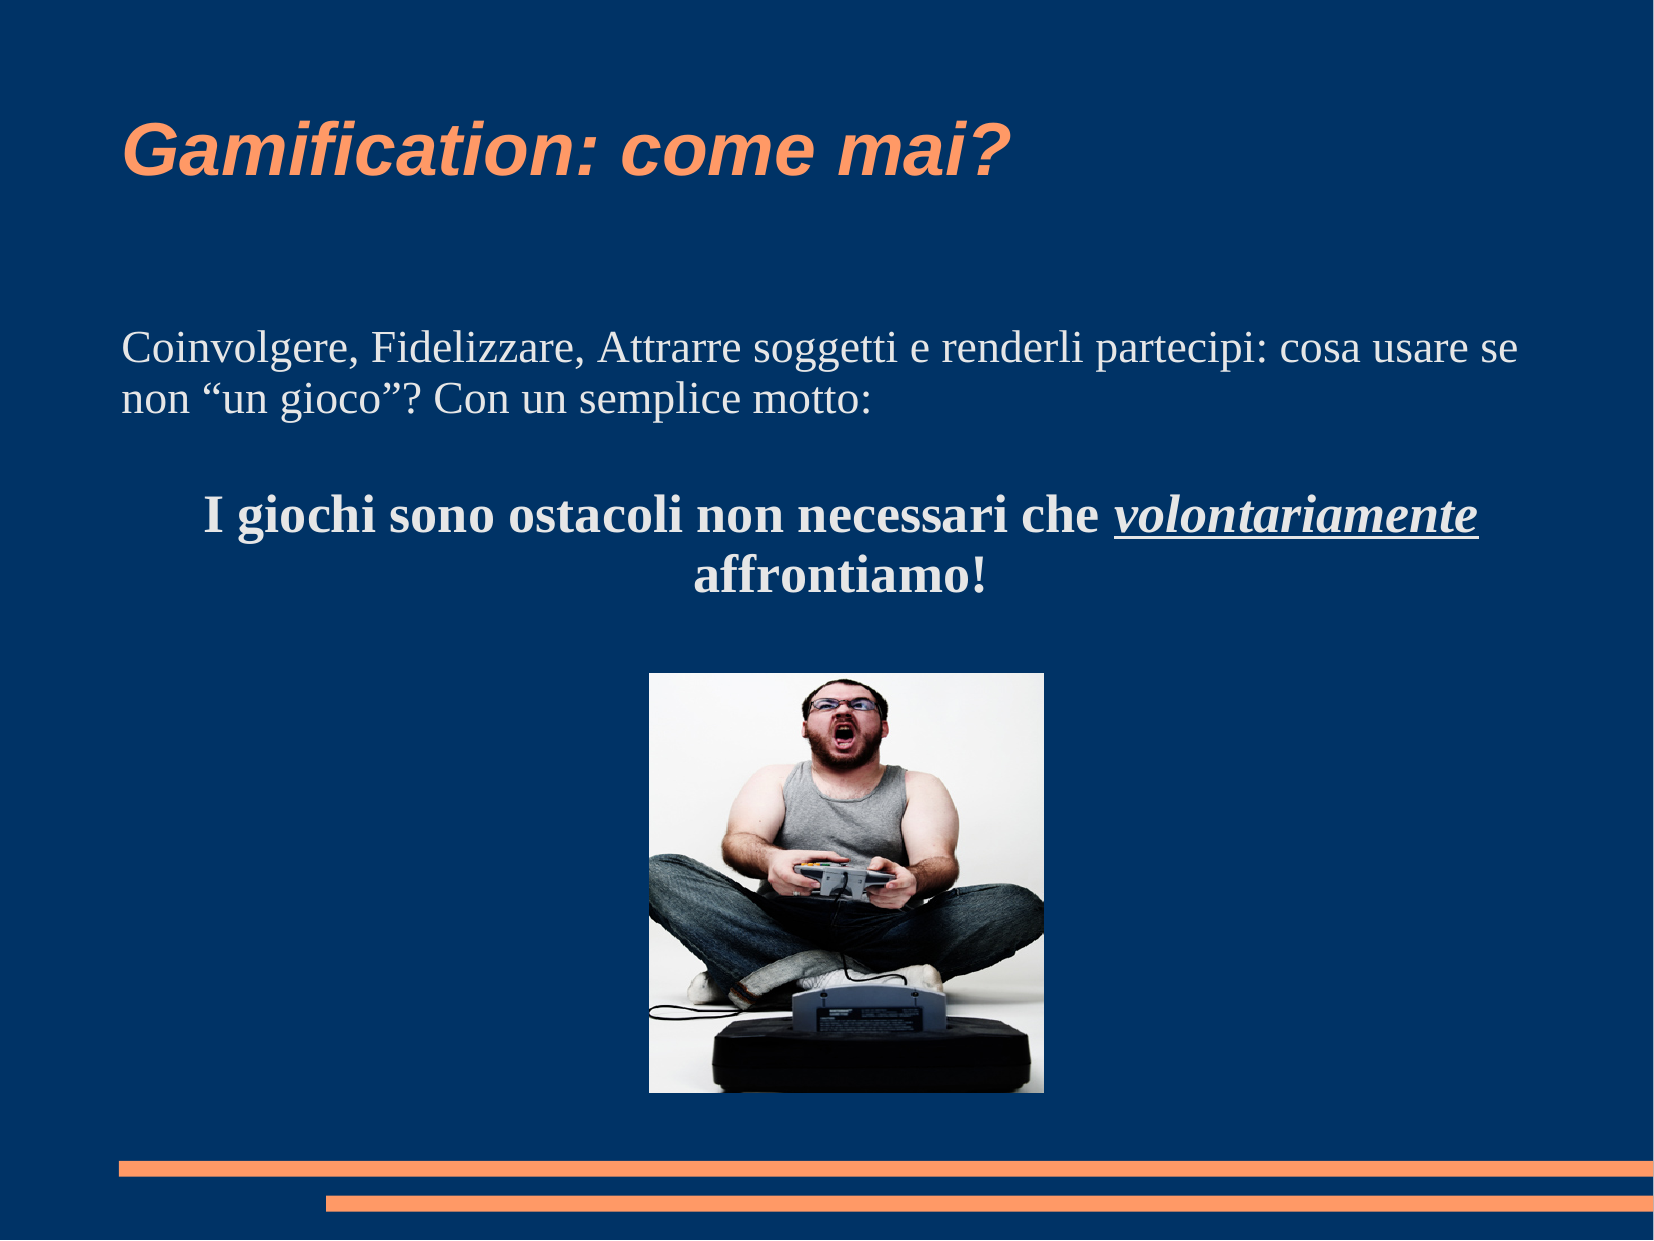

# Gamification: come mai?
Coinvolgere, Fidelizzare, Attrarre soggetti e renderli partecipi: cosa usare se non “un gioco”? Con un semplice motto:
I giochi sono ostacoli non necessari che volontariamente affrontiamo!